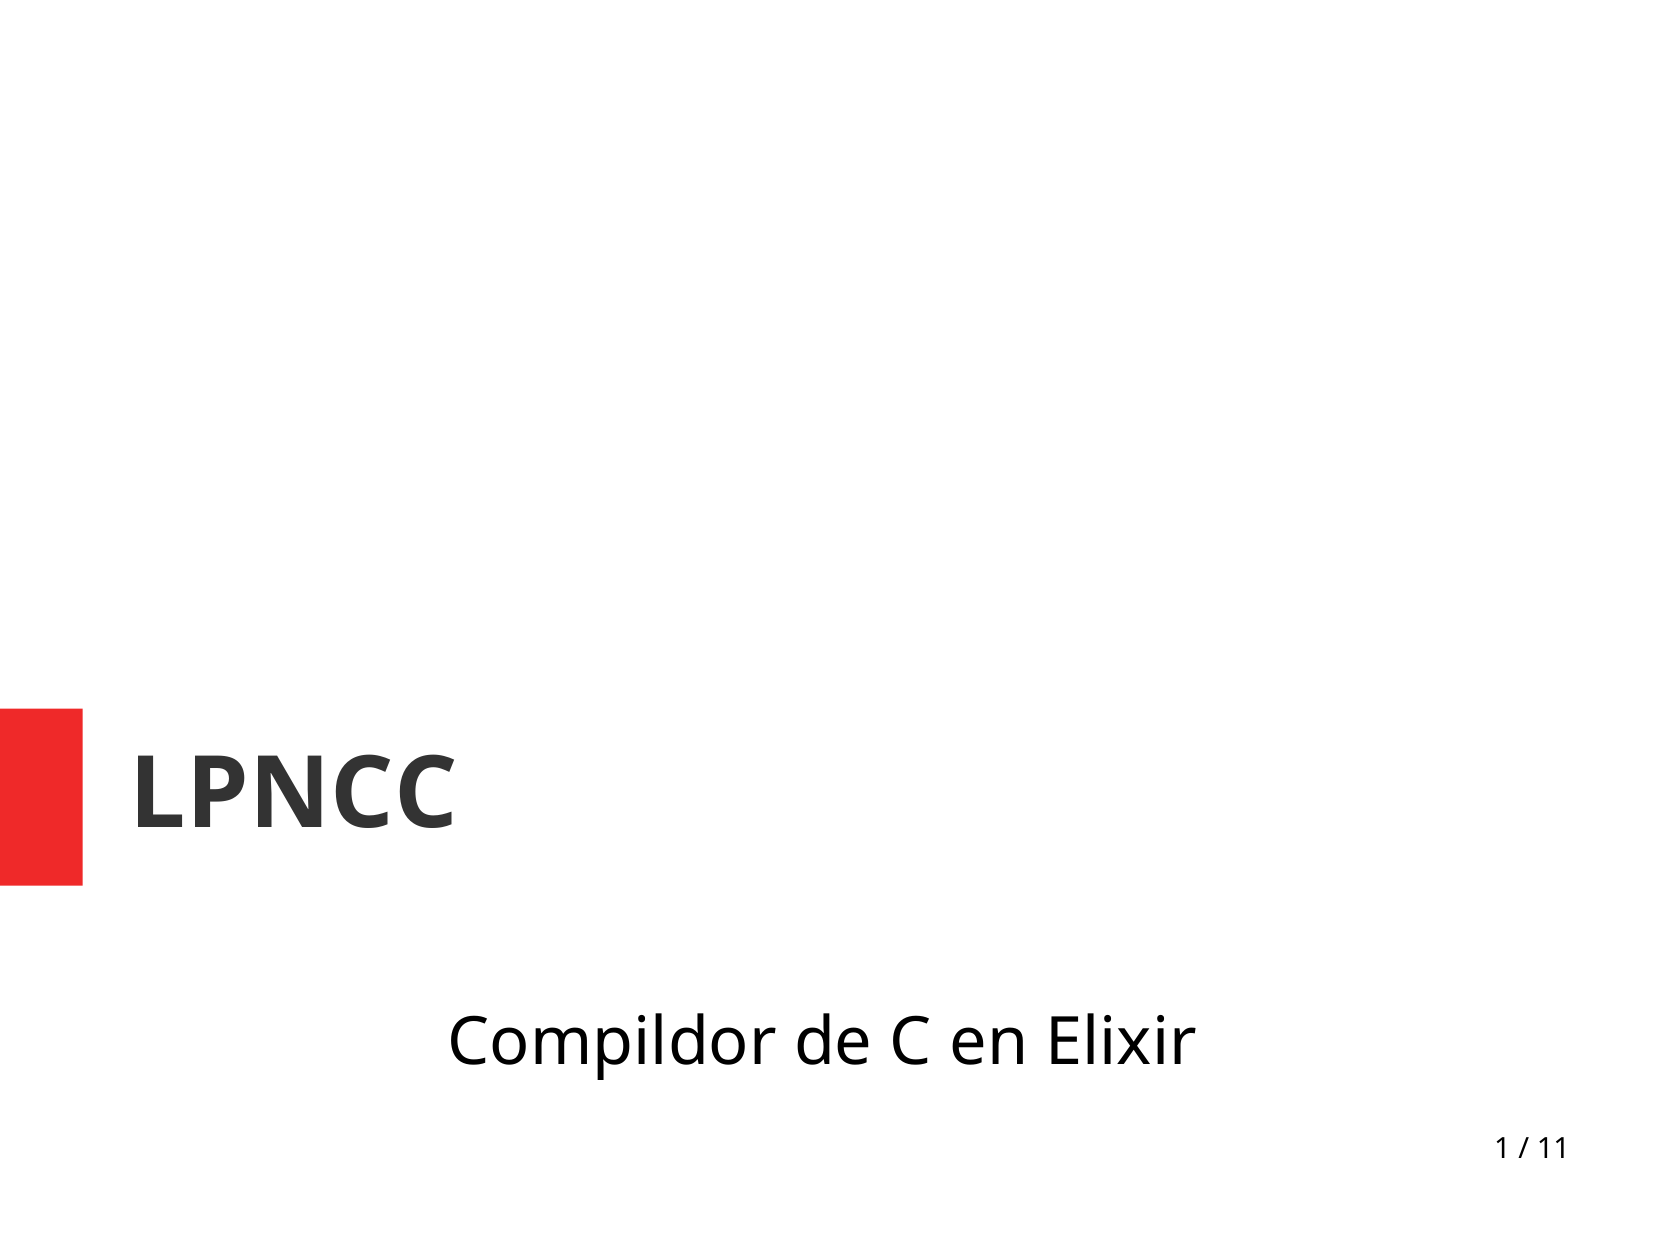

# LPNCC
Compildor de C en Elixir
1